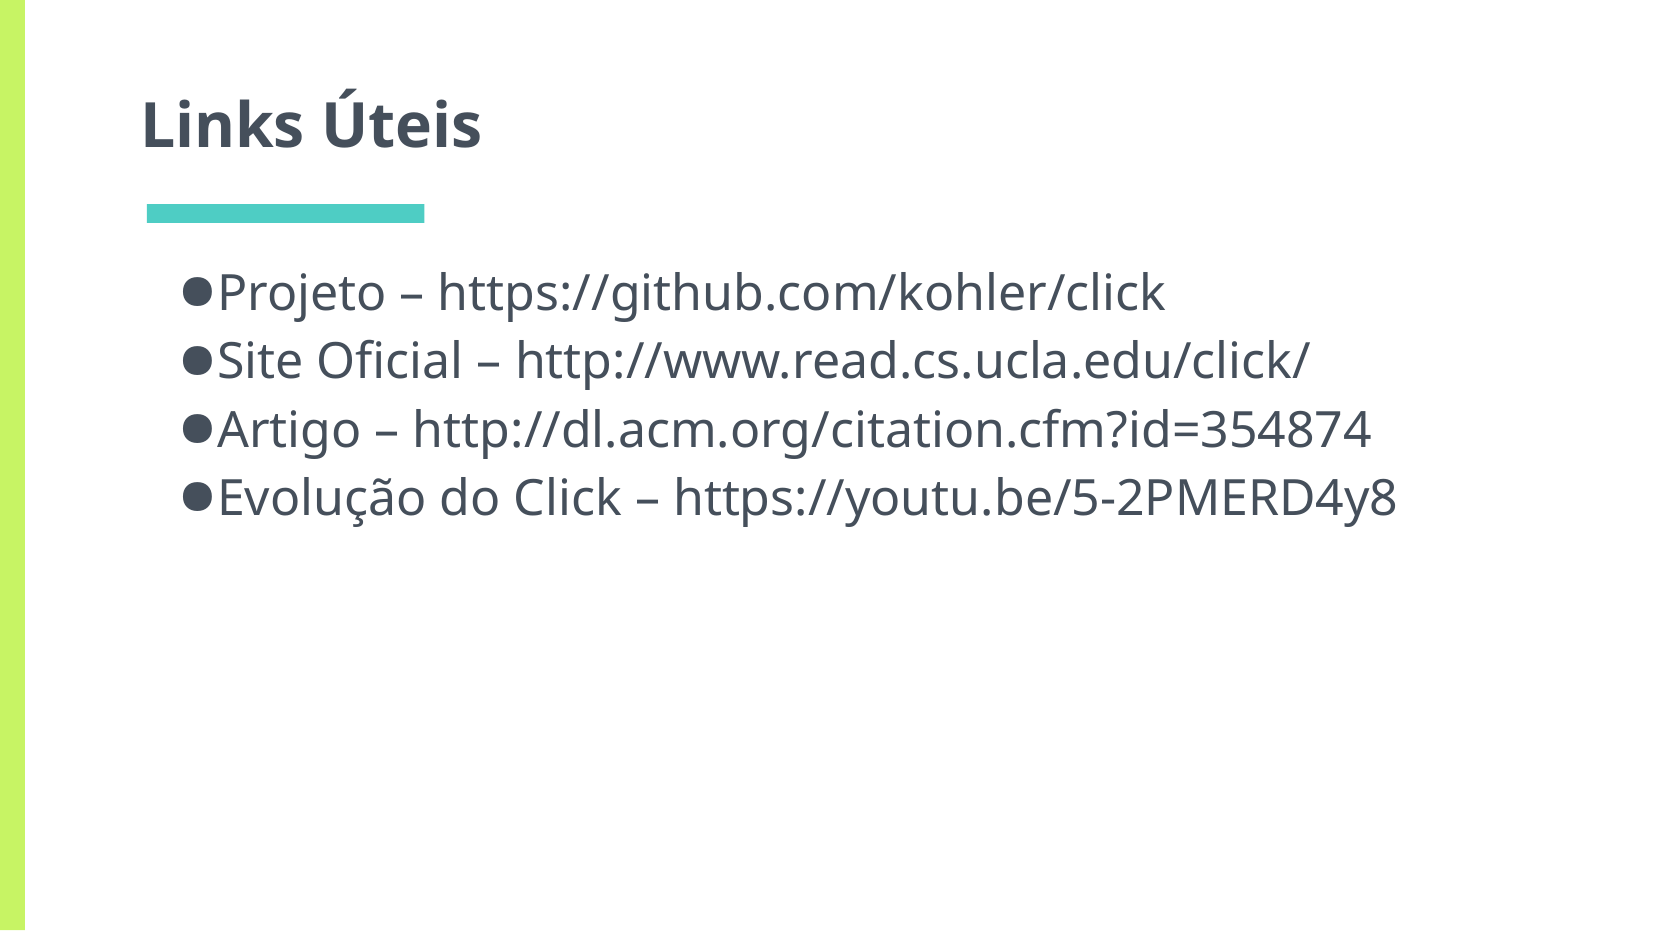

# Links Úteis
Projeto – https://github.com/kohler/click
Site Oficial – http://www.read.cs.ucla.edu/click/
Artigo – http://dl.acm.org/citation.cfm?id=354874
Evolução do Click – https://youtu.be/5-2PMERD4y8